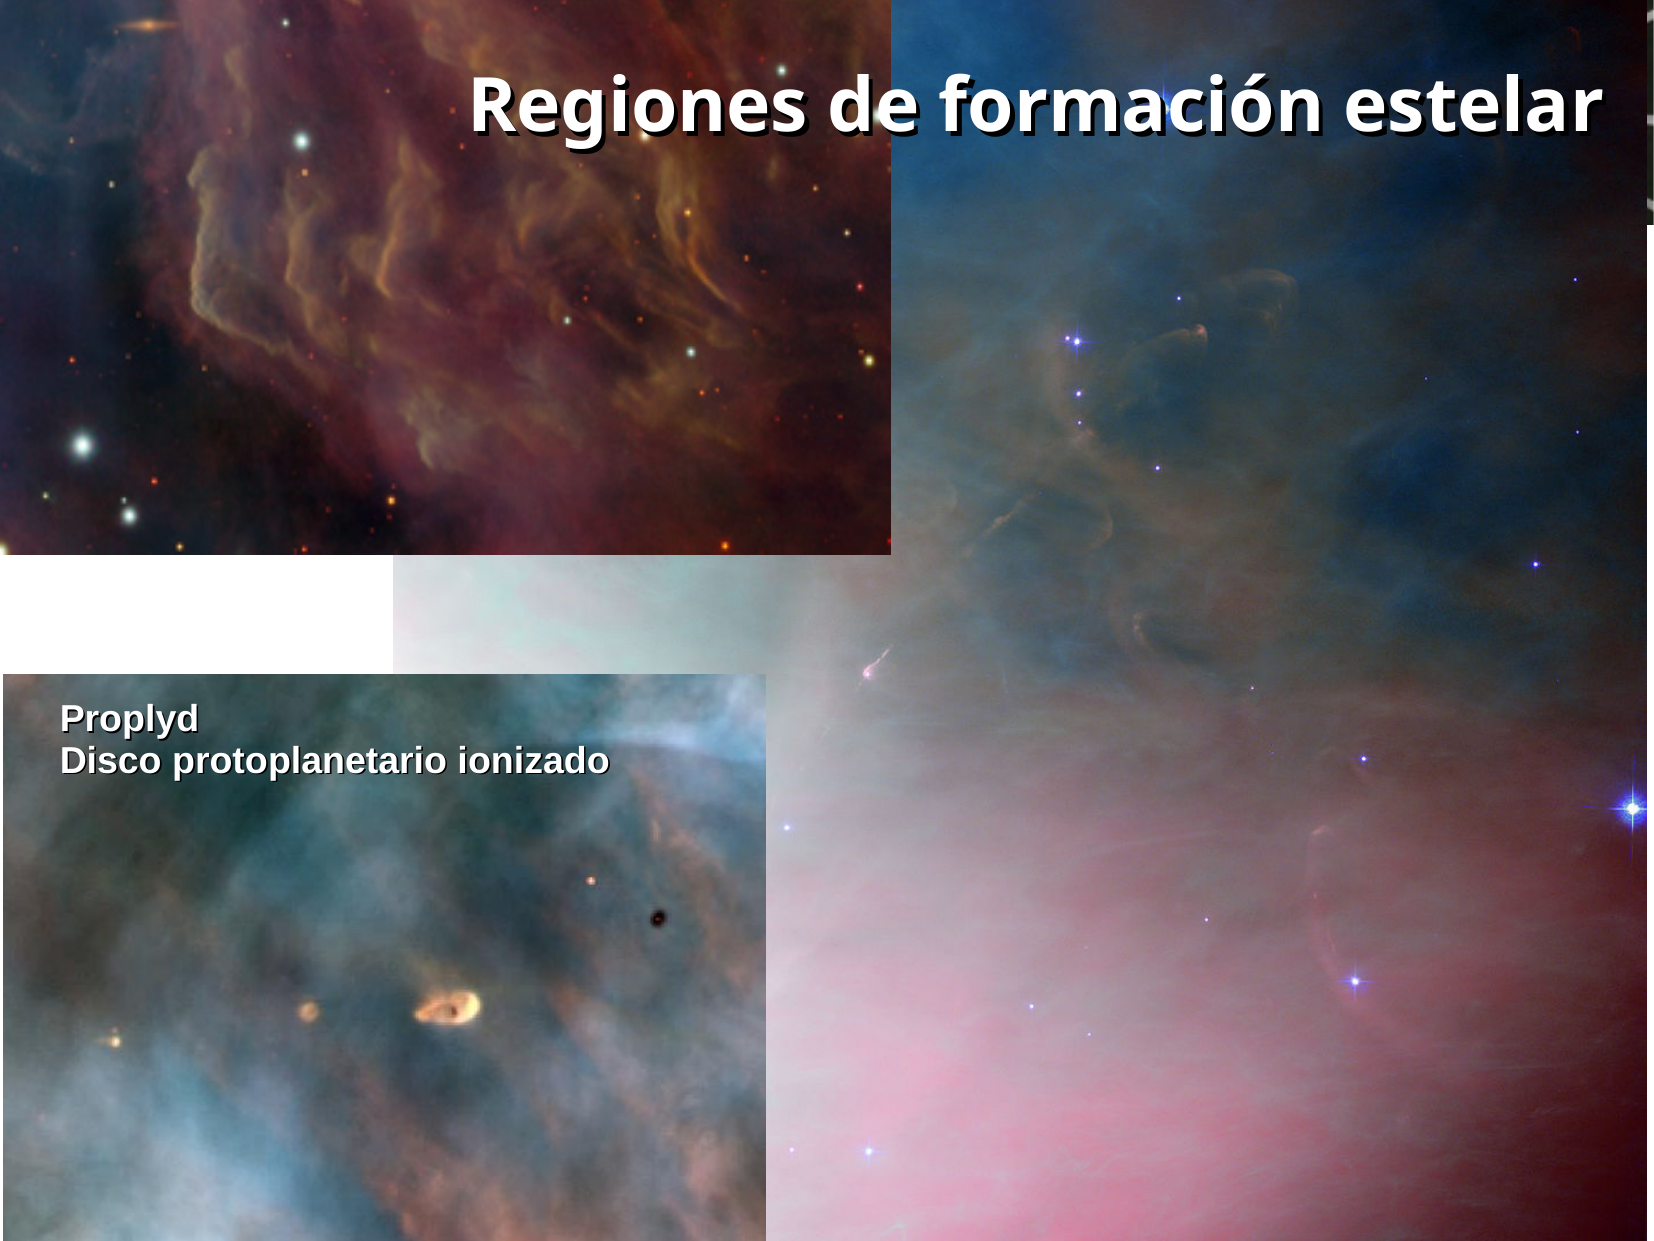

# Regiones de formación estelar
Proplyd
Disco protoplanetario ionizado
H. Asorey - Física IV B
54